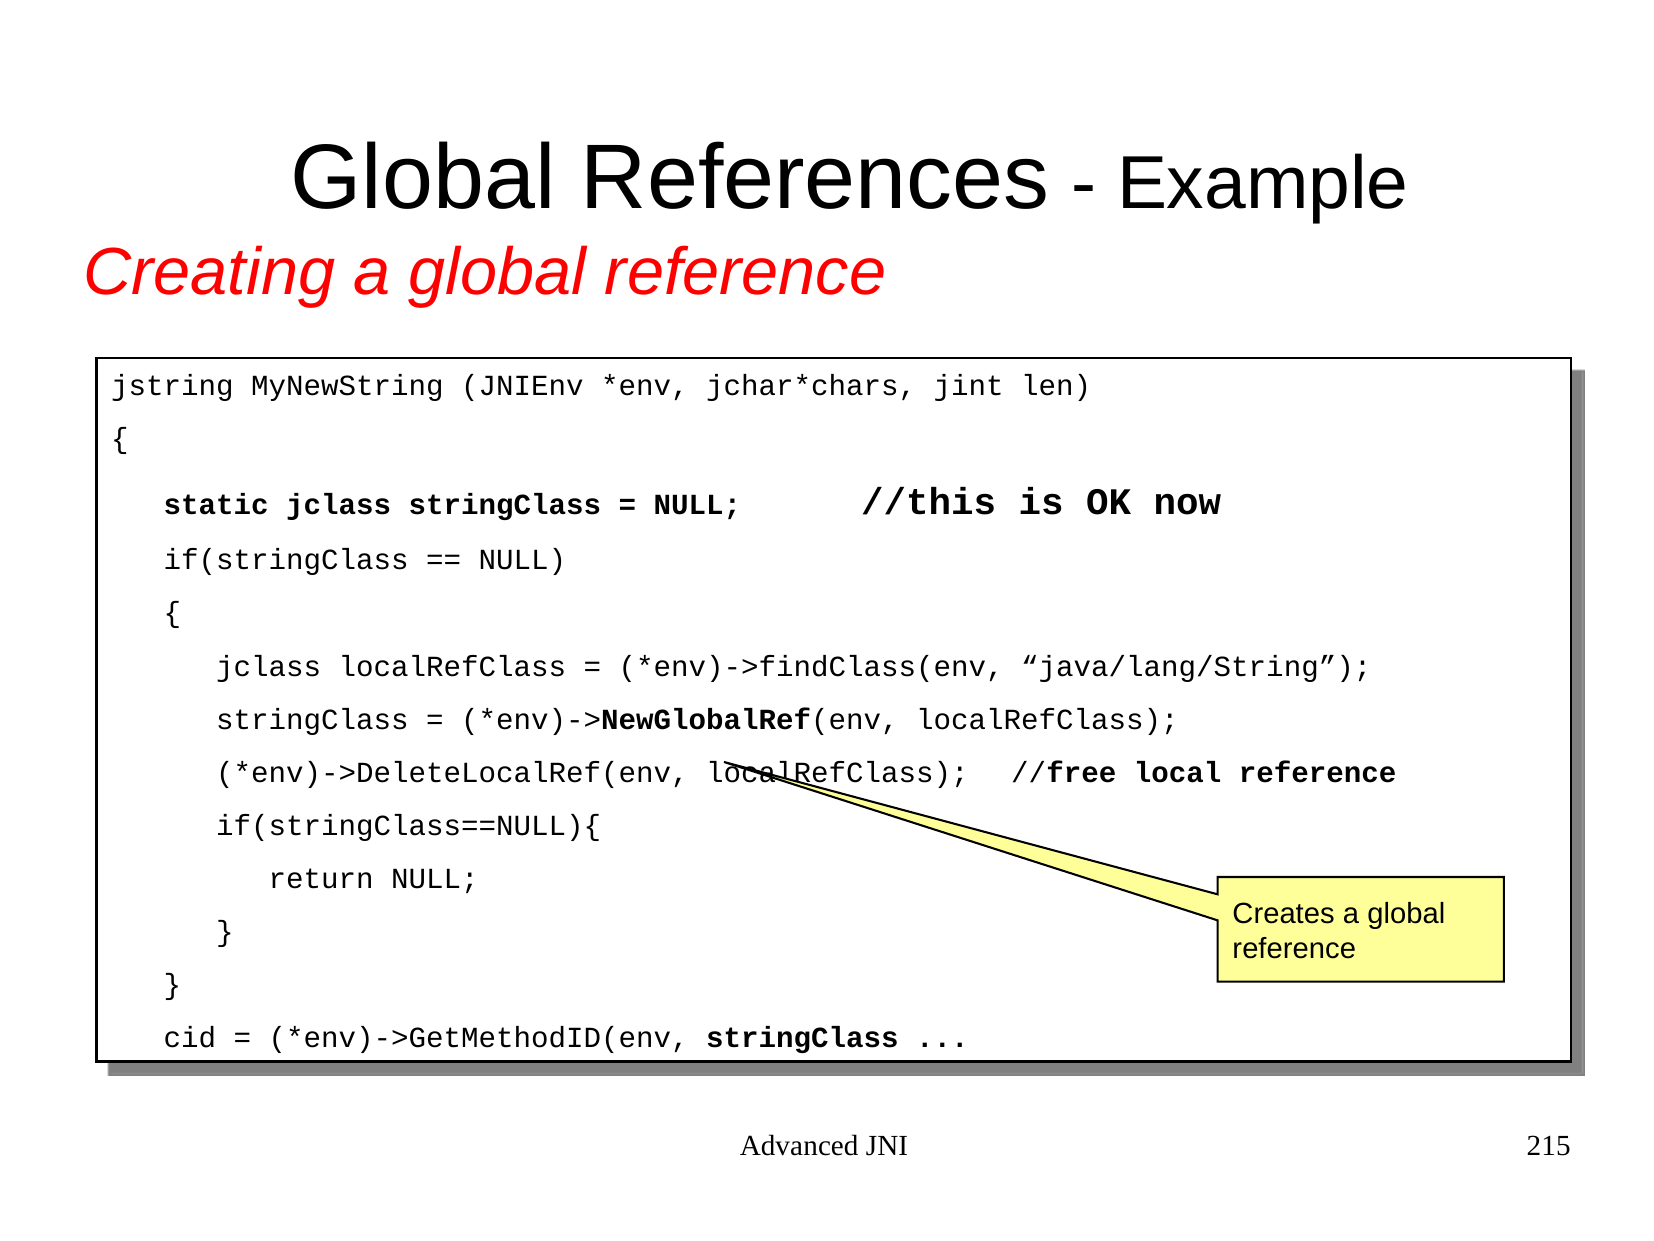

# Global References - Example
Creating a global reference
jstring MyNewString (JNIEnv *env, jchar*chars, jint len)
{
 static jclass stringClass = NULL;	//this is OK now
 if(stringClass == NULL)
 {
 jclass localRefClass = (*env)->findClass(env, “java/lang/String”);
 stringClass = (*env)->NewGlobalRef(env, localRefClass);
 (*env)->DeleteLocalRef(env, localRefClass);	//free local reference
 if(stringClass==NULL){
 return NULL;
 }
 }
 cid = (*env)->GetMethodID(env, stringClass ...
Creates a global reference
Advanced JNI
215